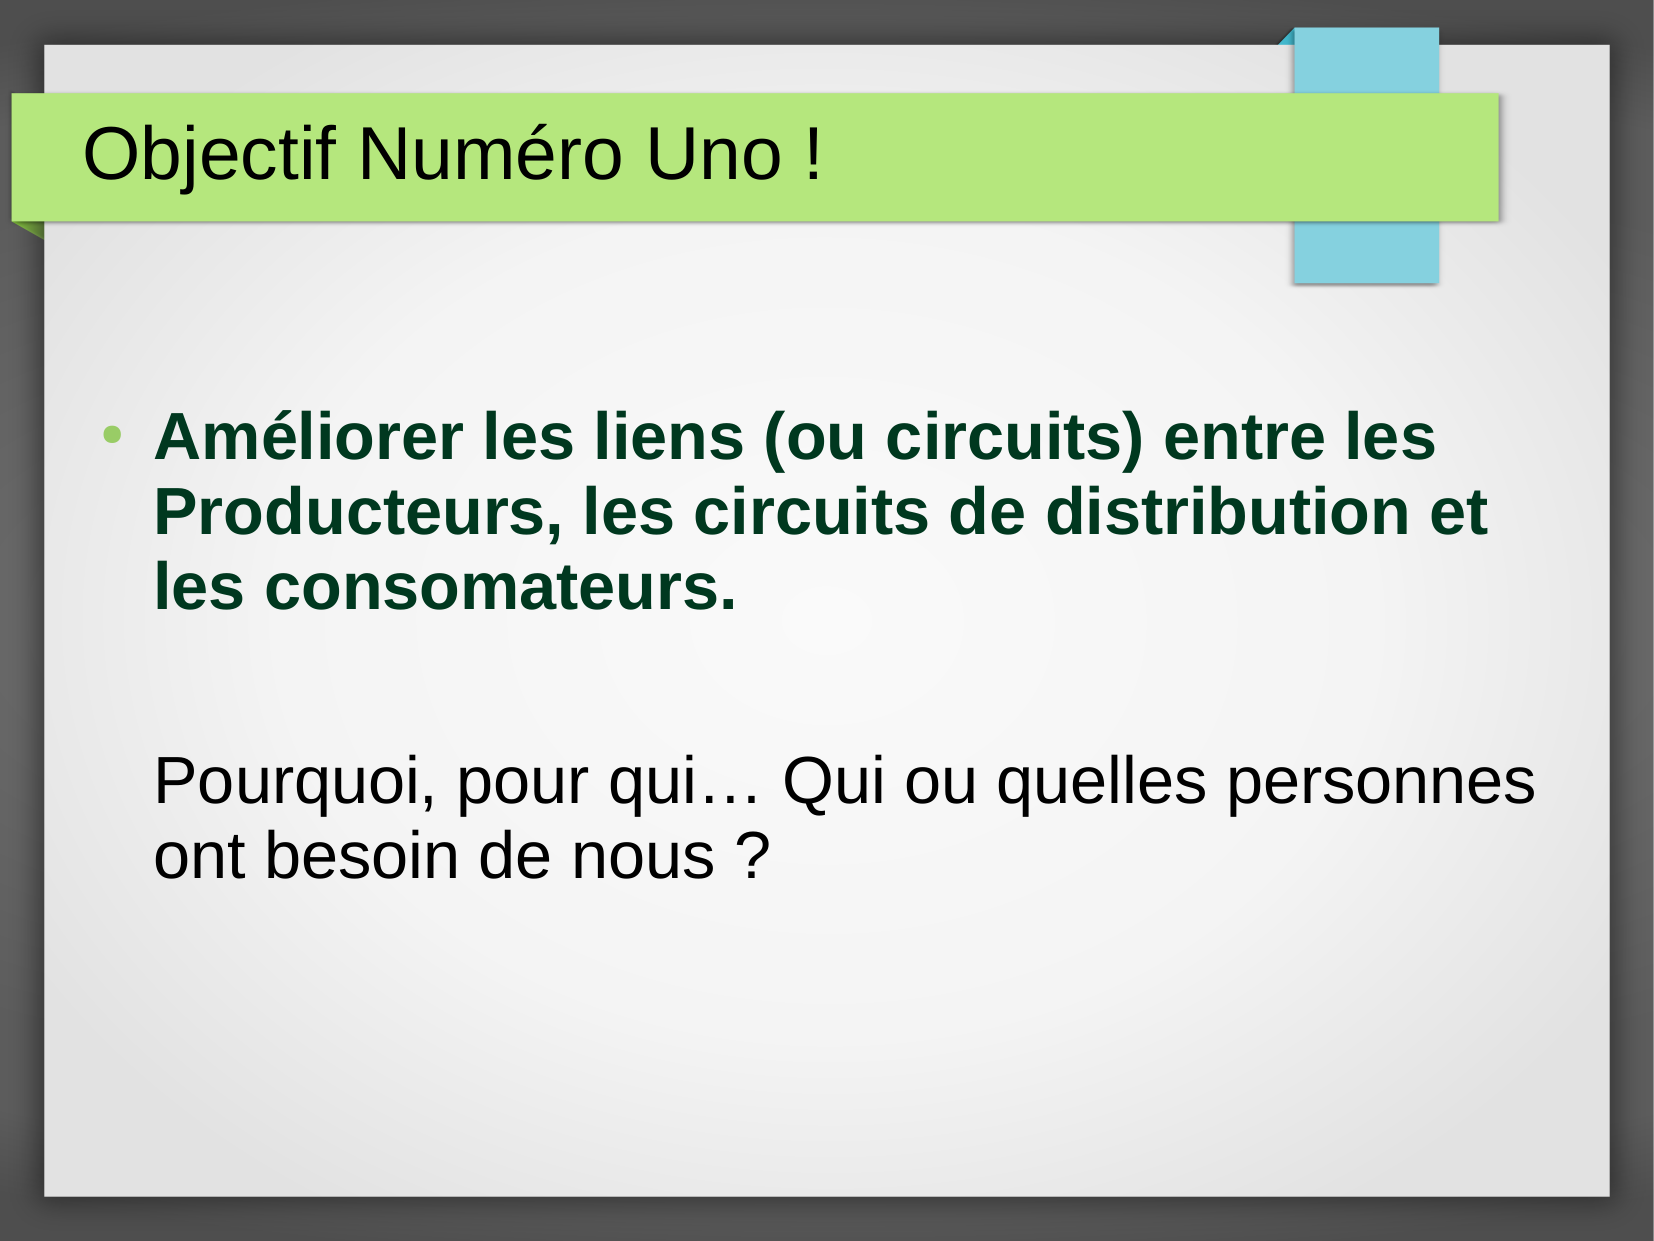

# Objectif Numéro Uno !
Améliorer les liens (ou circuits) entre les Producteurs, les circuits de distribution et les consomateurs.
Pourquoi, pour qui… Qui ou quelles personnes ont besoin de nous ?